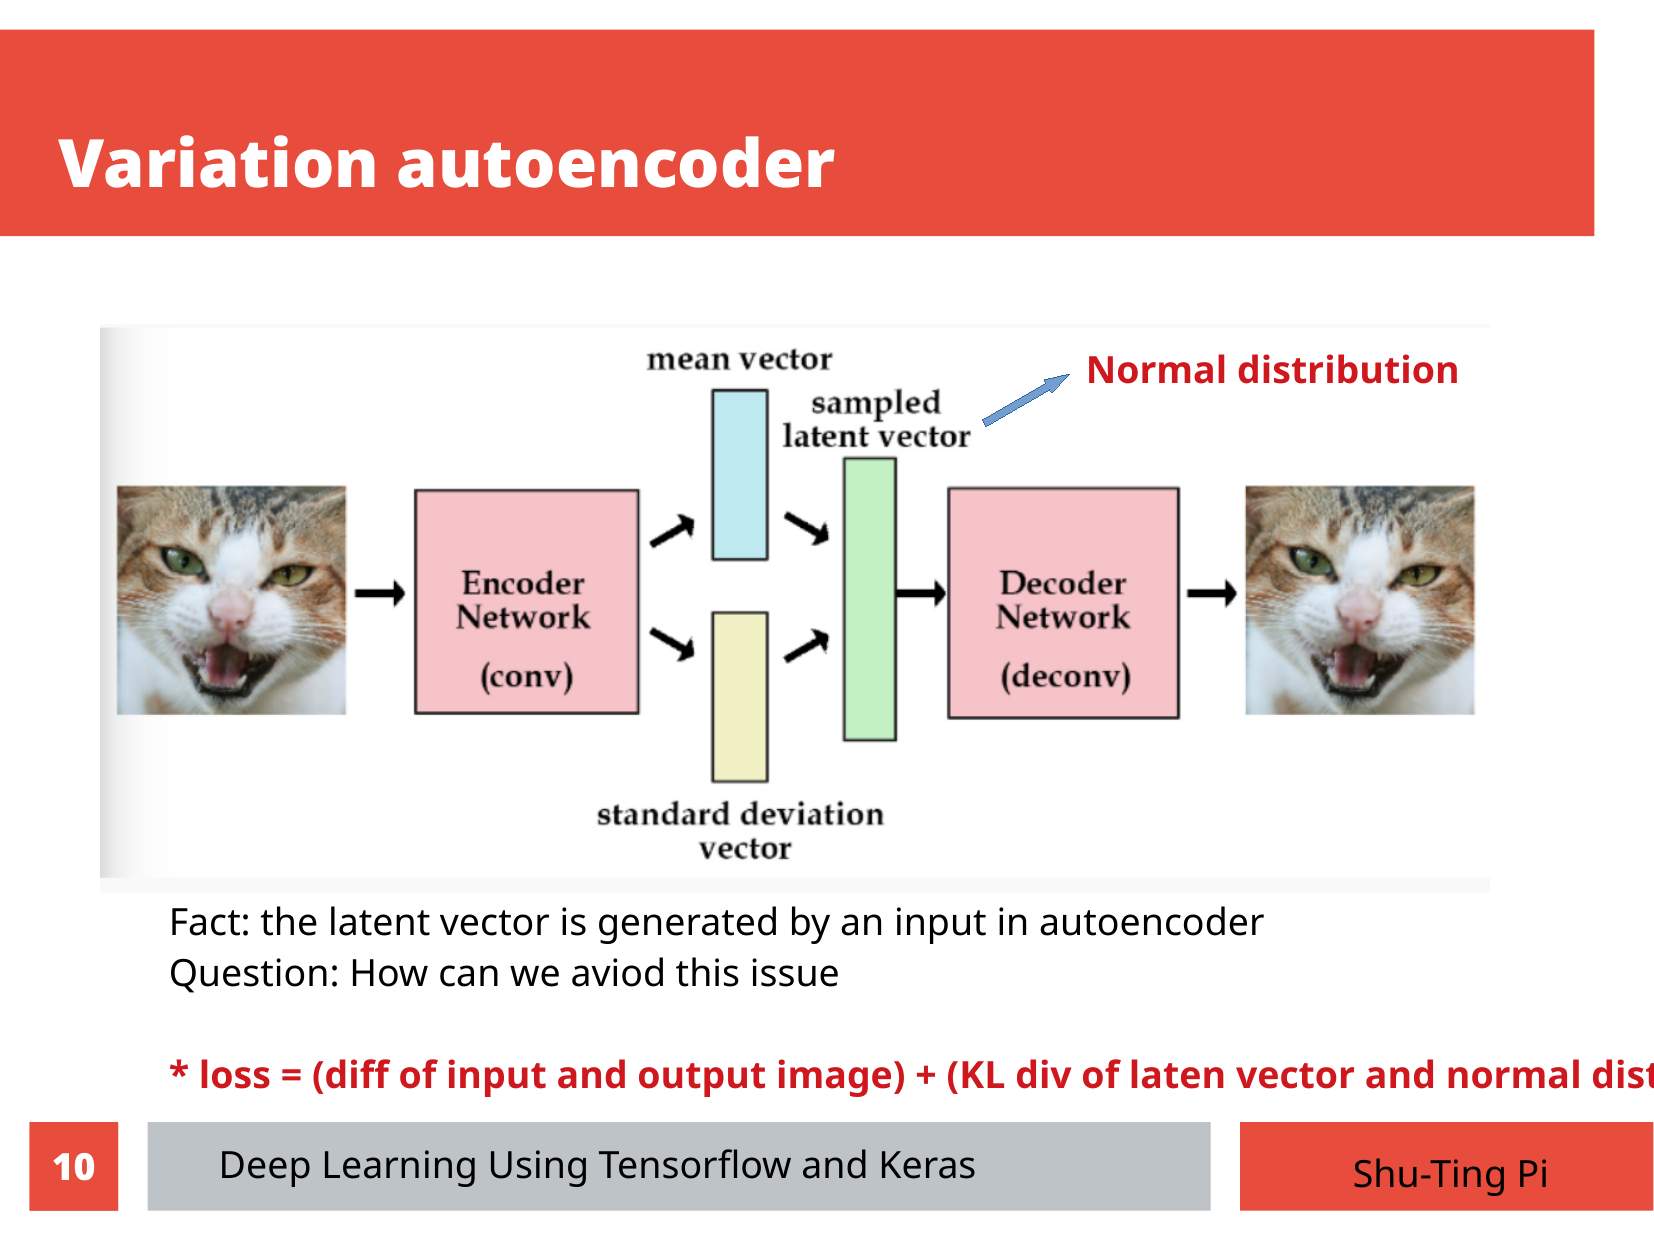

# Variation autoencoder
Normal distribution
Fact: the latent vector is generated by an input in autoencoder
Question: How can we aviod this issue
* loss = (diff of input and output image) + (KL div of laten vector and normal dist)
10
Deep Learning Using Tensorflow and Keras
Shu-Ting Pi